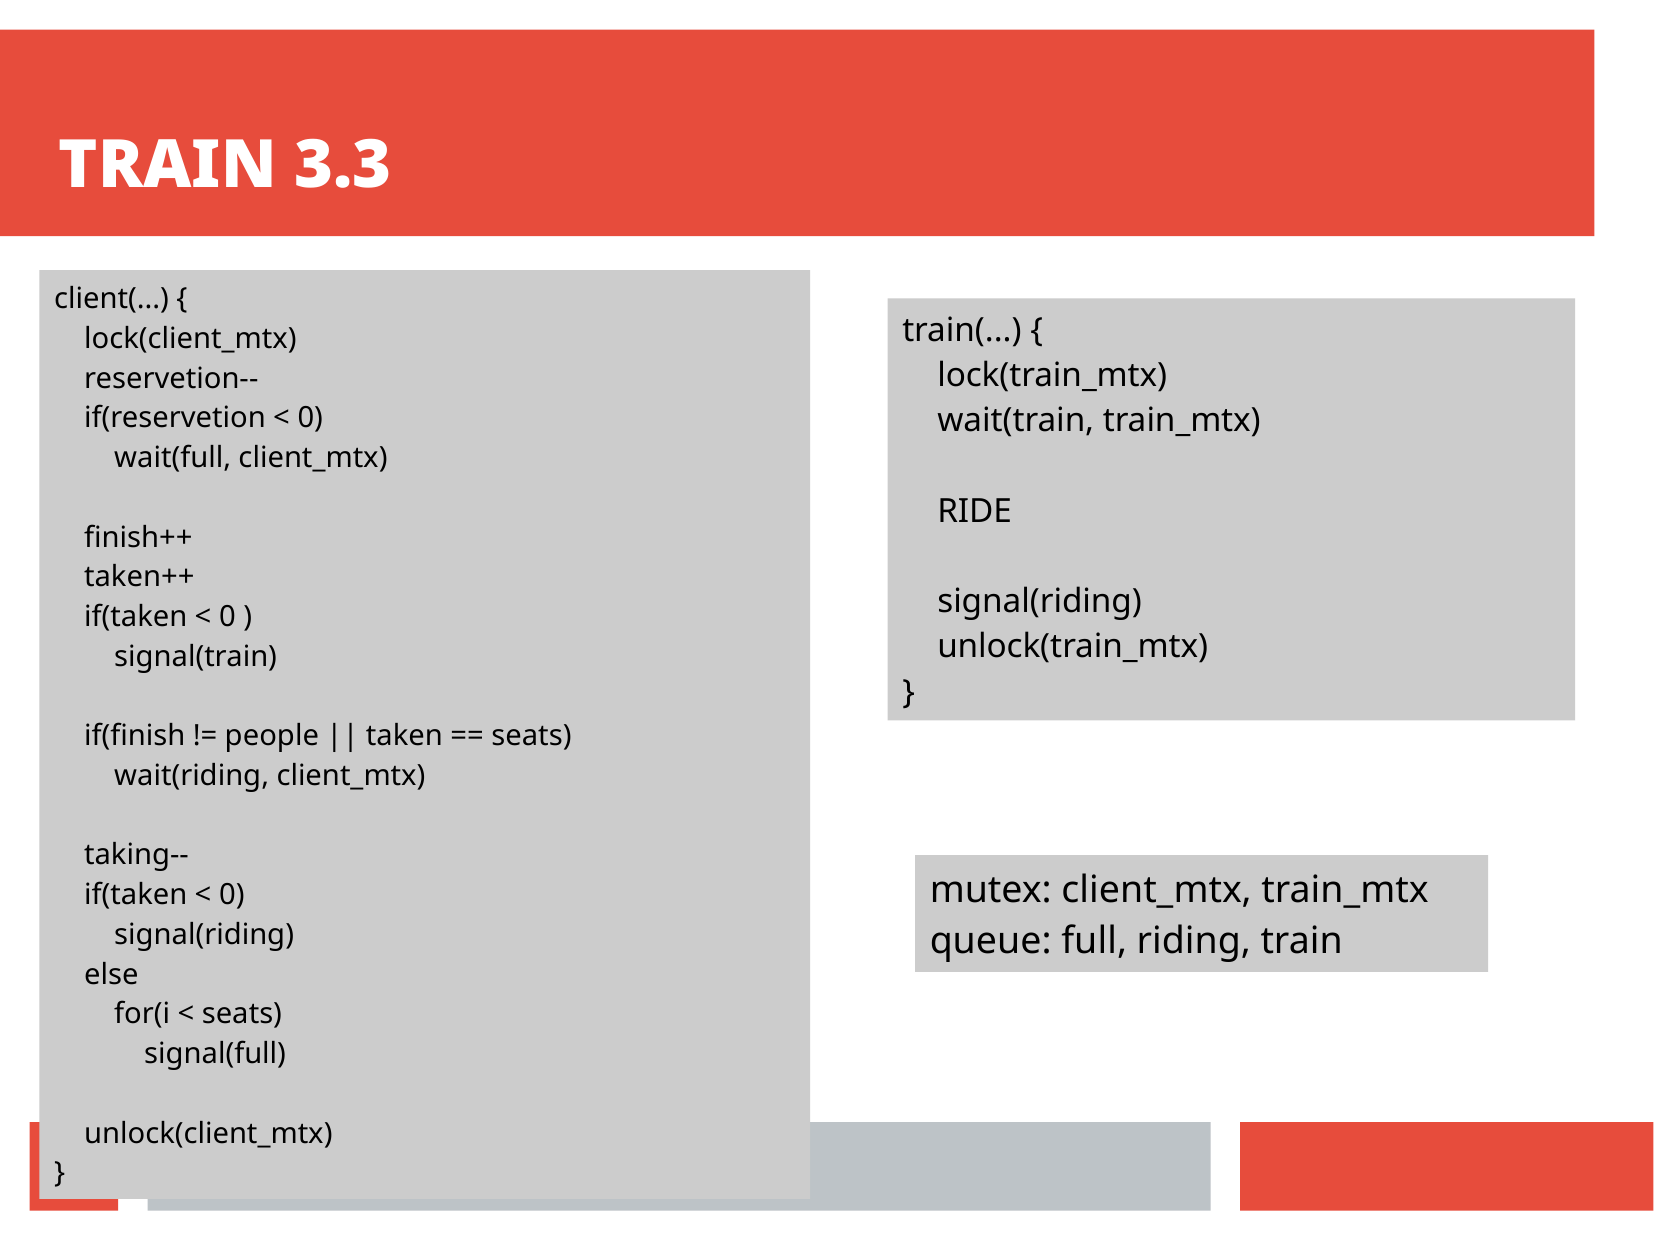

# TRAIN 3.3
client(...) {
 lock(client_mtx)
 reservetion--
 if(reservetion < 0)
 wait(full, client_mtx)
 finish++
 taken++
 if(taken < 0 )
 signal(train)
 if(finish != people || taken == seats)
 wait(riding, client_mtx)
 taking--
 if(taken < 0)
 signal(riding)
 else
 for(i < seats)
 signal(full)
 unlock(client_mtx)
}
train(...) {
 lock(train_mtx)
 wait(train, train_mtx)
 RIDE
 signal(riding)
 unlock(train_mtx)
}
mutex: client_mtx, train_mtx
queue: full, riding, train
4